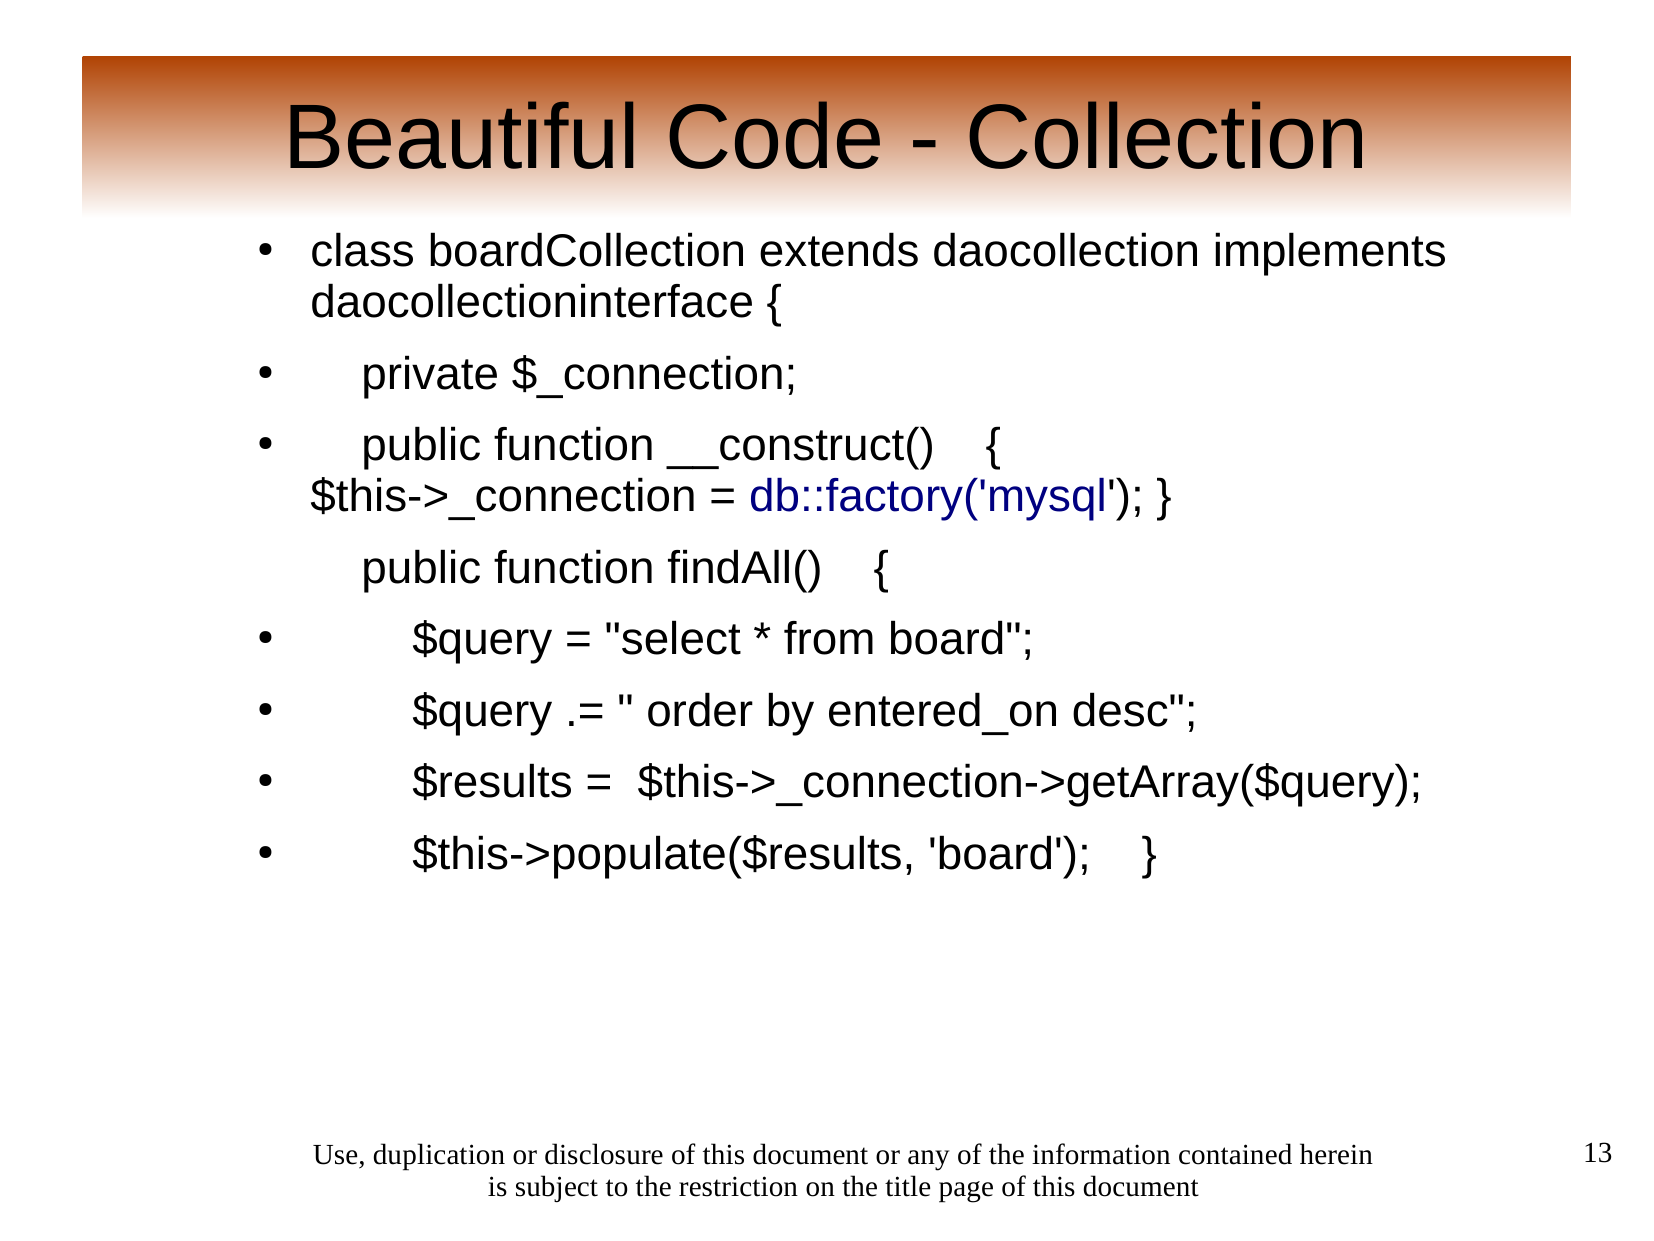

# Beautiful Code - Collection
class boardCollection extends daocollection implements daocollectioninterface {
 private $_connection;
 public function __construct() {
$this->_connection = db::factory('mysql'); }
 public function findAll() {
 $query = "select * from board";
 $query .= " order by entered_on desc";
 $results = $this->_connection->getArray($query);
 $this->populate($results, 'board'); }
13